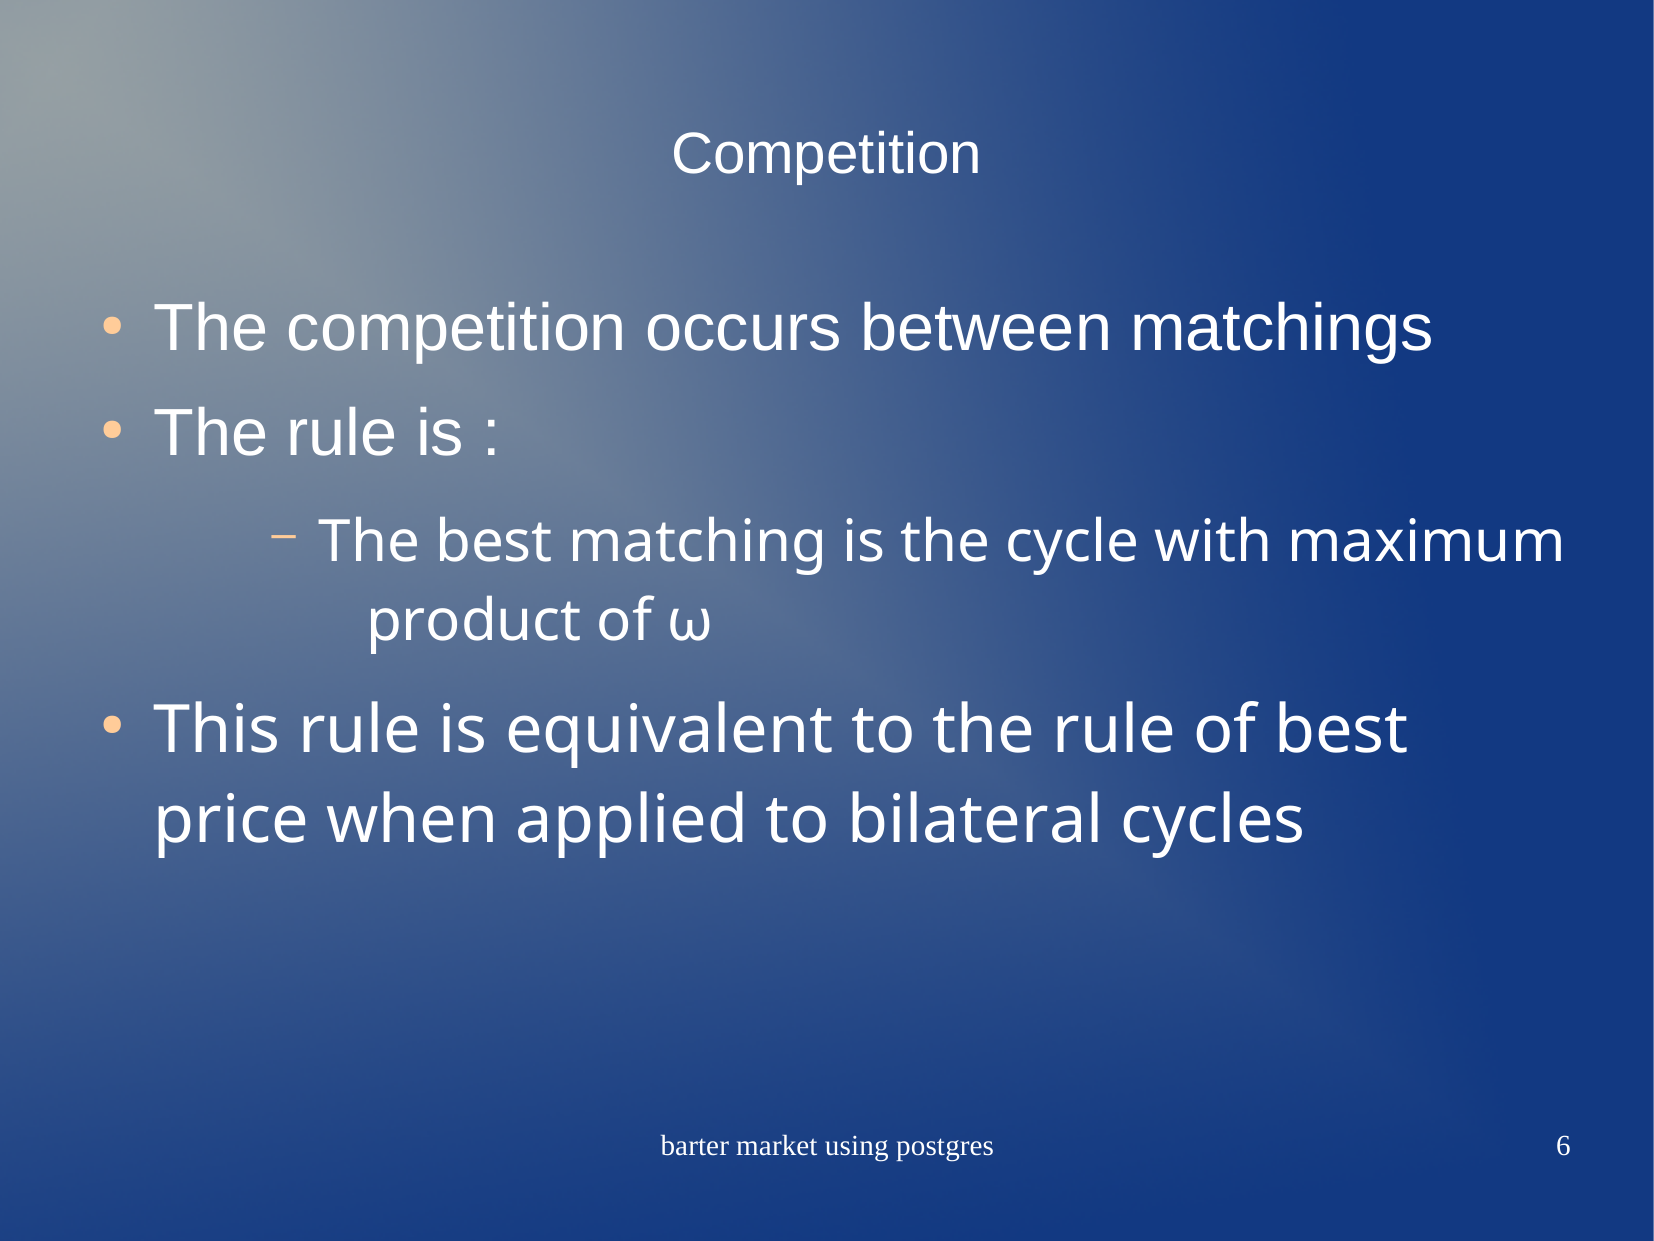

# Competition
The competition occurs between matchings
The rule is :
The best matching is the cycle with maximum product of ω
This rule is equivalent to the rule of best price when applied to bilateral cycles
barter market using postgres
6